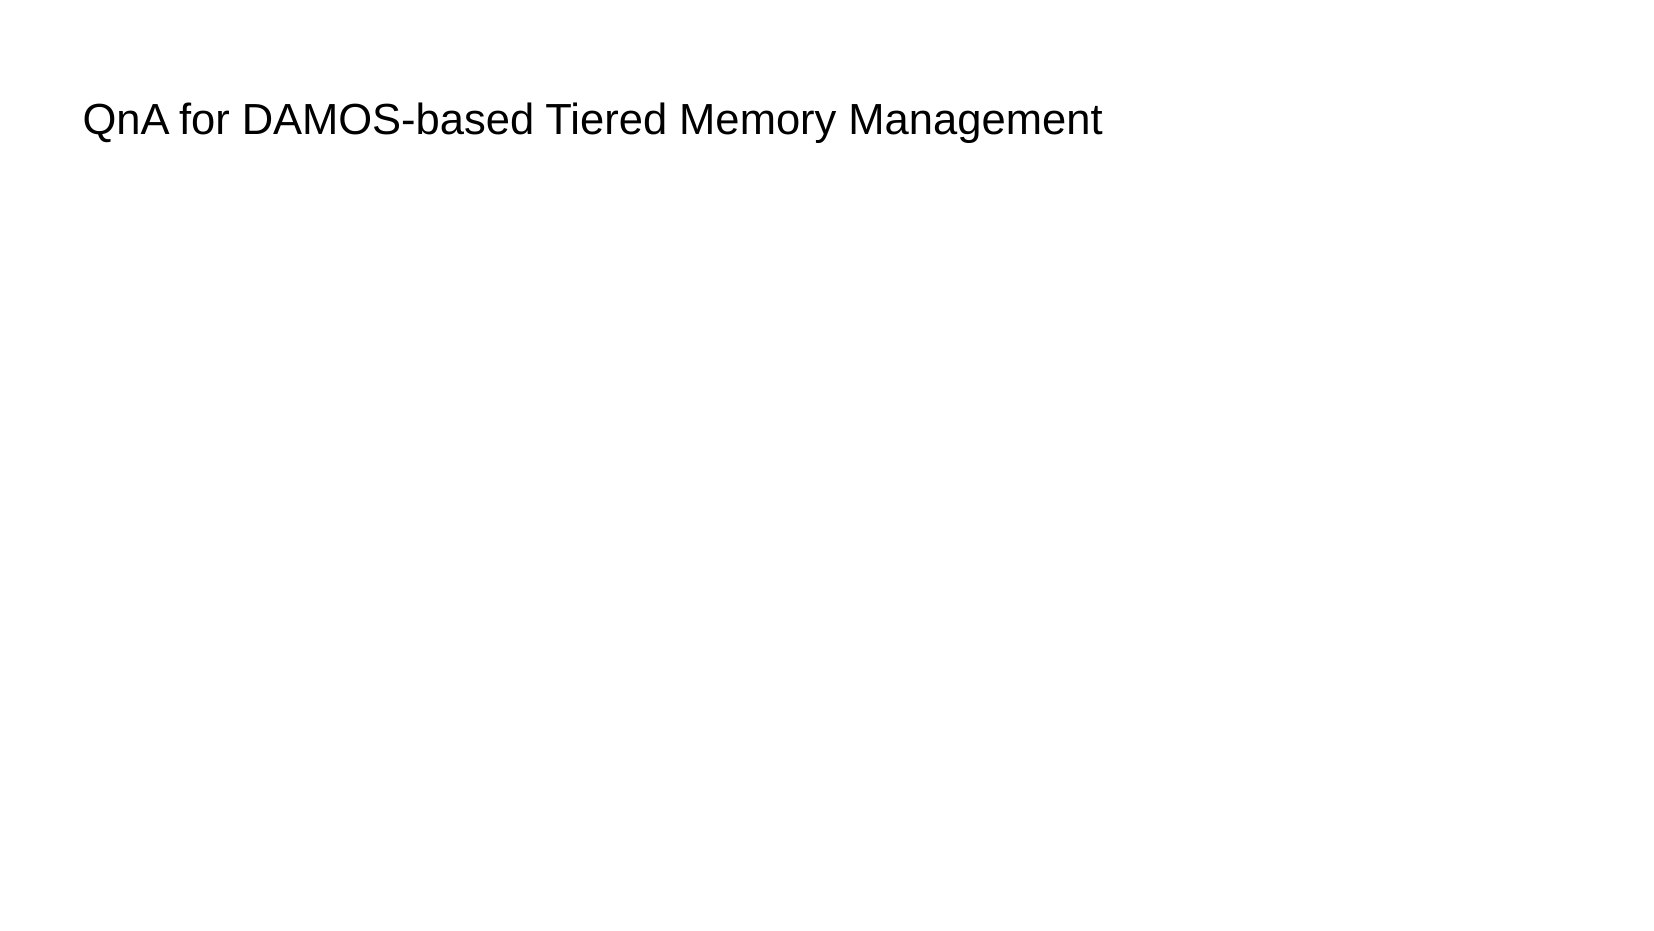

# QnA for DAMOS-based Tiered Memory Management